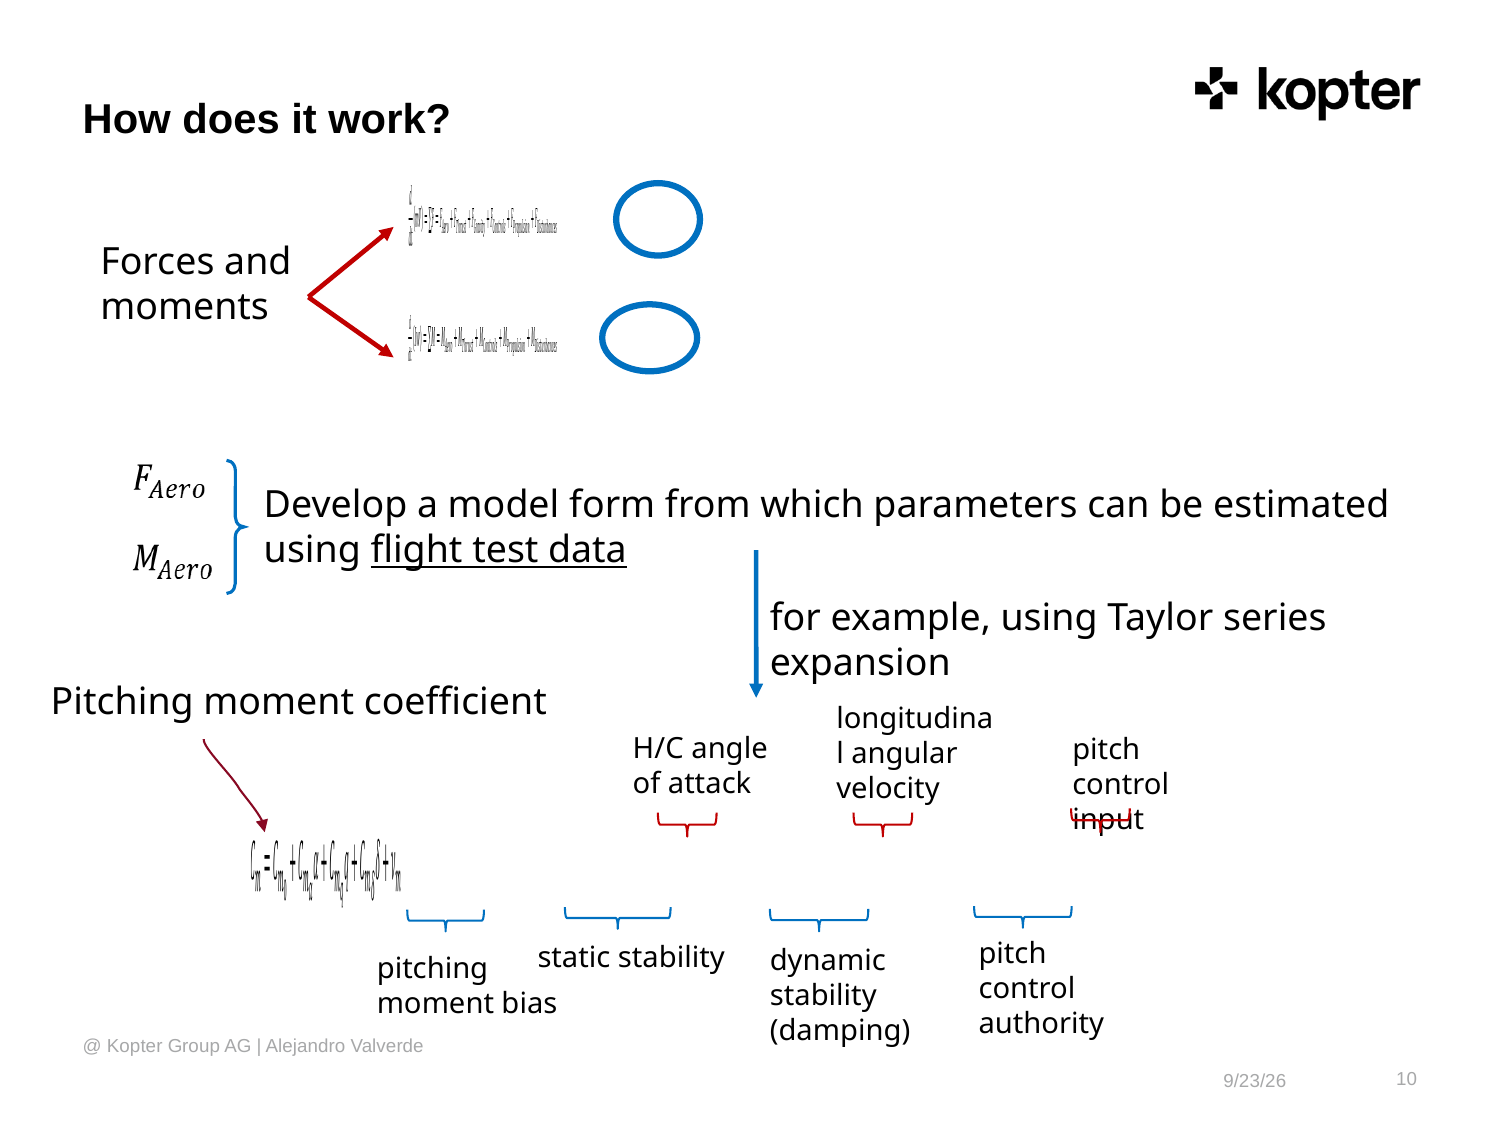

# How does it work?
Forces and moments
Develop a model form from which parameters can be estimated using flight test data
for example, using Taylor series expansion
Pitching moment coefficient
longitudinal angular velocity
H/C angle of attack
pitch control input
pitch control authority
static stability
dynamic stability
(damping)
pitching moment bias
@ Kopter Group AG | Alejandro Valverde